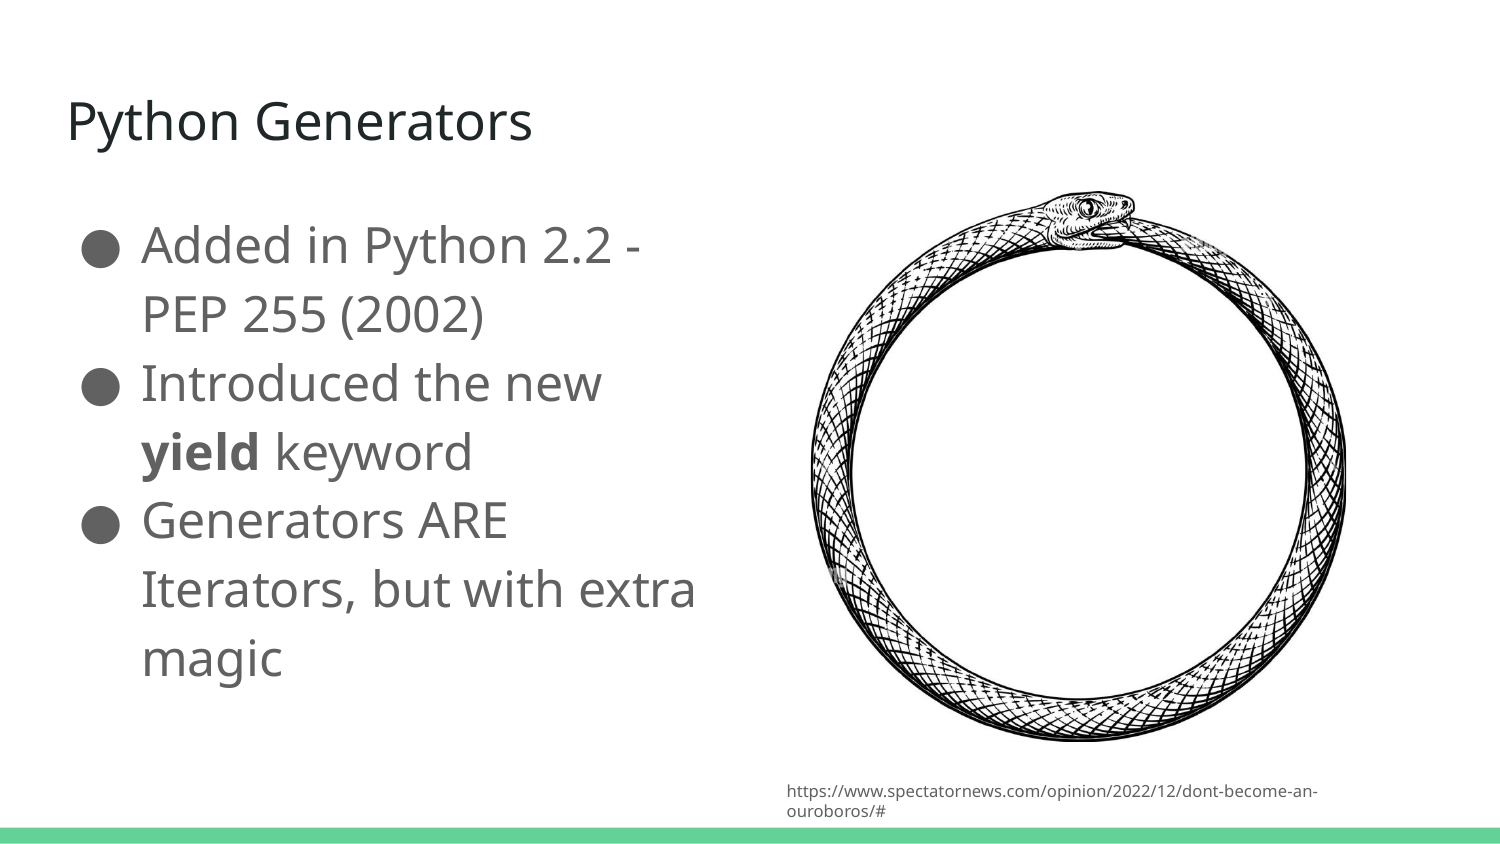

# Python Generators
Added in Python 2.2 - PEP 255 (2002)
Introduced the new yield keyword
Generators ARE Iterators, but with extra magic
https://www.spectatornews.com/opinion/2022/12/dont-become-an-ouroboros/#